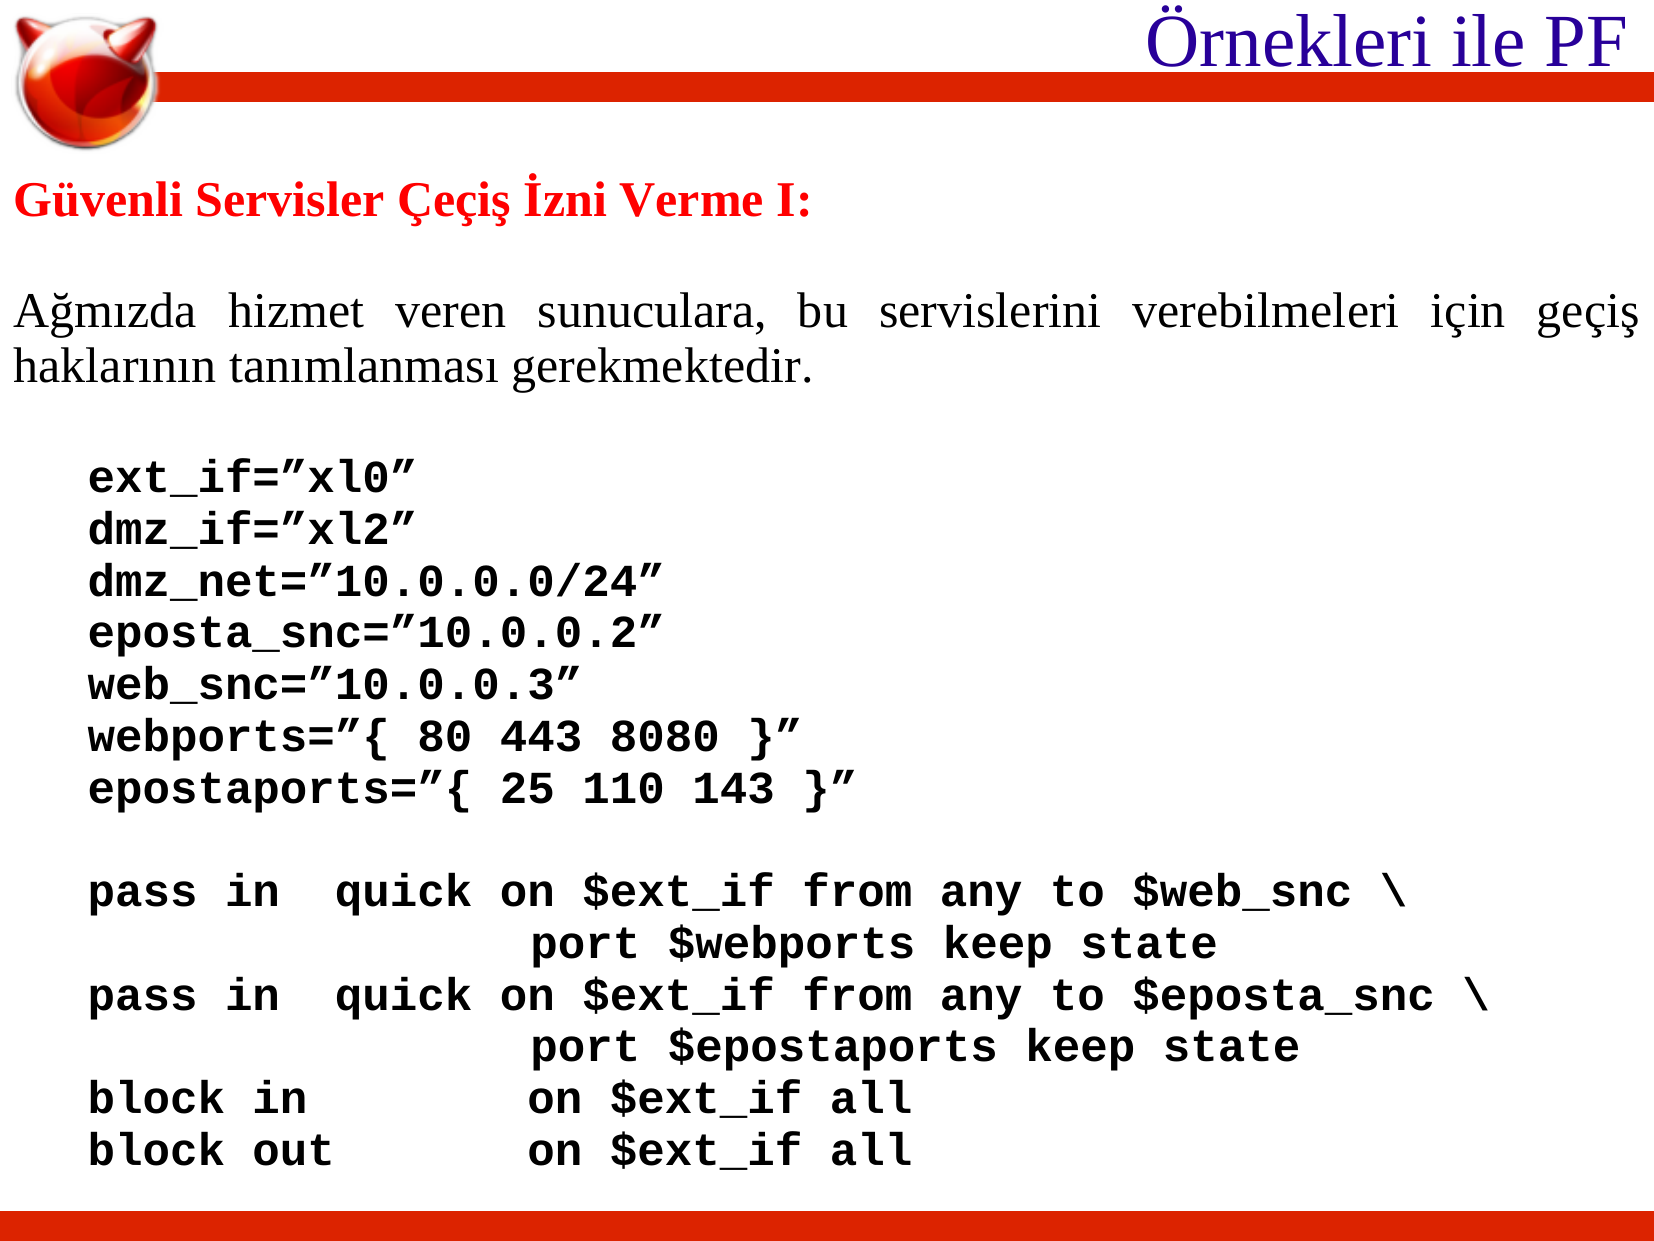

Örnekleri ile PF
Güvenli Servisler Çeçiş İzni Verme I:
Ağmızda hizmet veren sunuculara, bu servislerini verebilmeleri için geçiş haklarının tanımlanması gerekmektedir.
	ext_if=”xl0”
	dmz_if=”xl2”
	dmz_net=”10.0.0.0/24”
	eposta_snc=”10.0.0.2”
	web_snc=”10.0.0.3”
	webports=”{ 80 443 8080 }”
	epostaports=”{ 25 110 143 }”
	pass in quick on $ext_if from any to $web_snc \
							port $webports keep state
	pass in quick on $ext_if from any to $eposta_snc \
							port $epostaports keep state
	block in on $ext_if all
	block out on $ext_if all